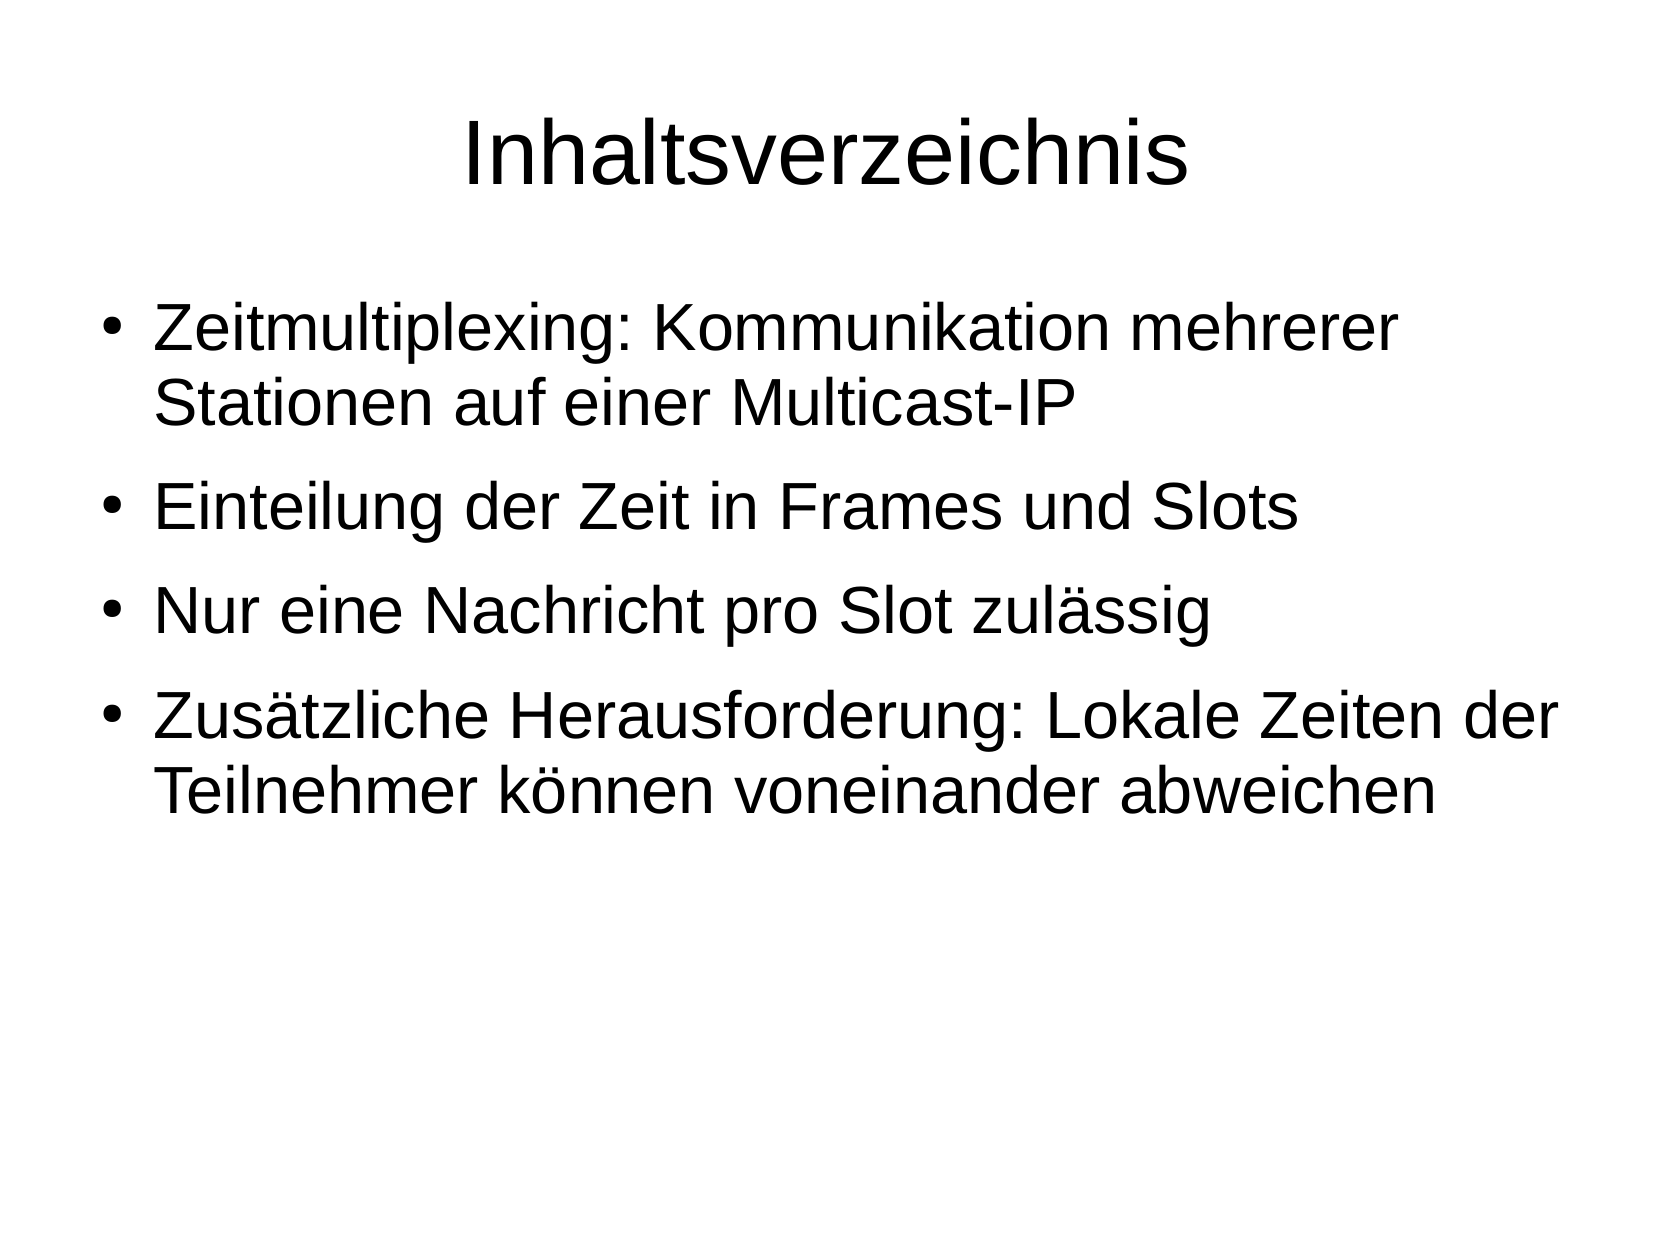

# Inhaltsverzeichnis
Zeitmultiplexing: Kommunikation mehrerer Stationen auf einer Multicast-IP
Einteilung der Zeit in Frames und Slots
Nur eine Nachricht pro Slot zulässig
Zusätzliche Herausforderung: Lokale Zeiten der Teilnehmer können voneinander abweichen